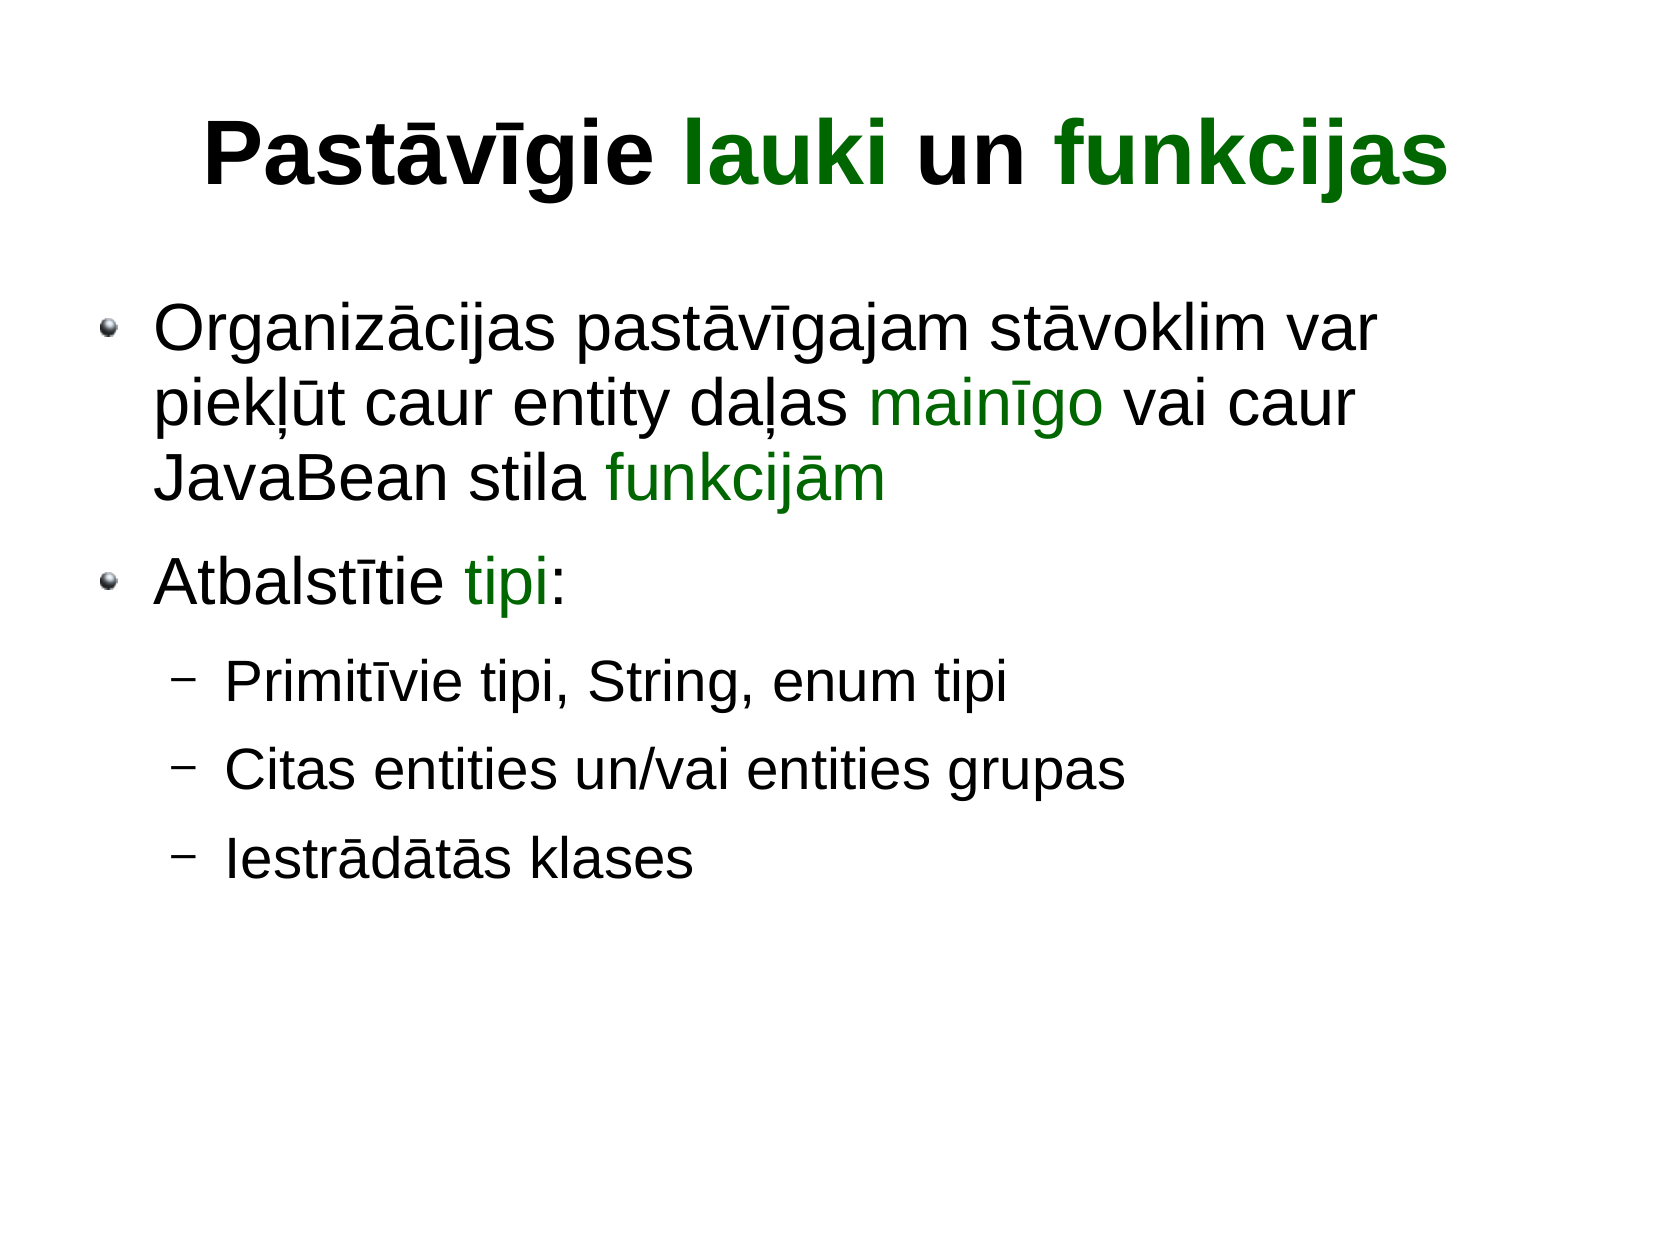

# Pastāvīgie lauki un funkcijas
Organizācijas pastāvīgajam stāvoklim var piekļūt caur entity daļas mainīgo vai caur JavaBean stila funkcijām
Atbalstītie tipi:
Primitīvie tipi, String, enum tipi
Citas entities un/vai entities grupas
Iestrādātās klases